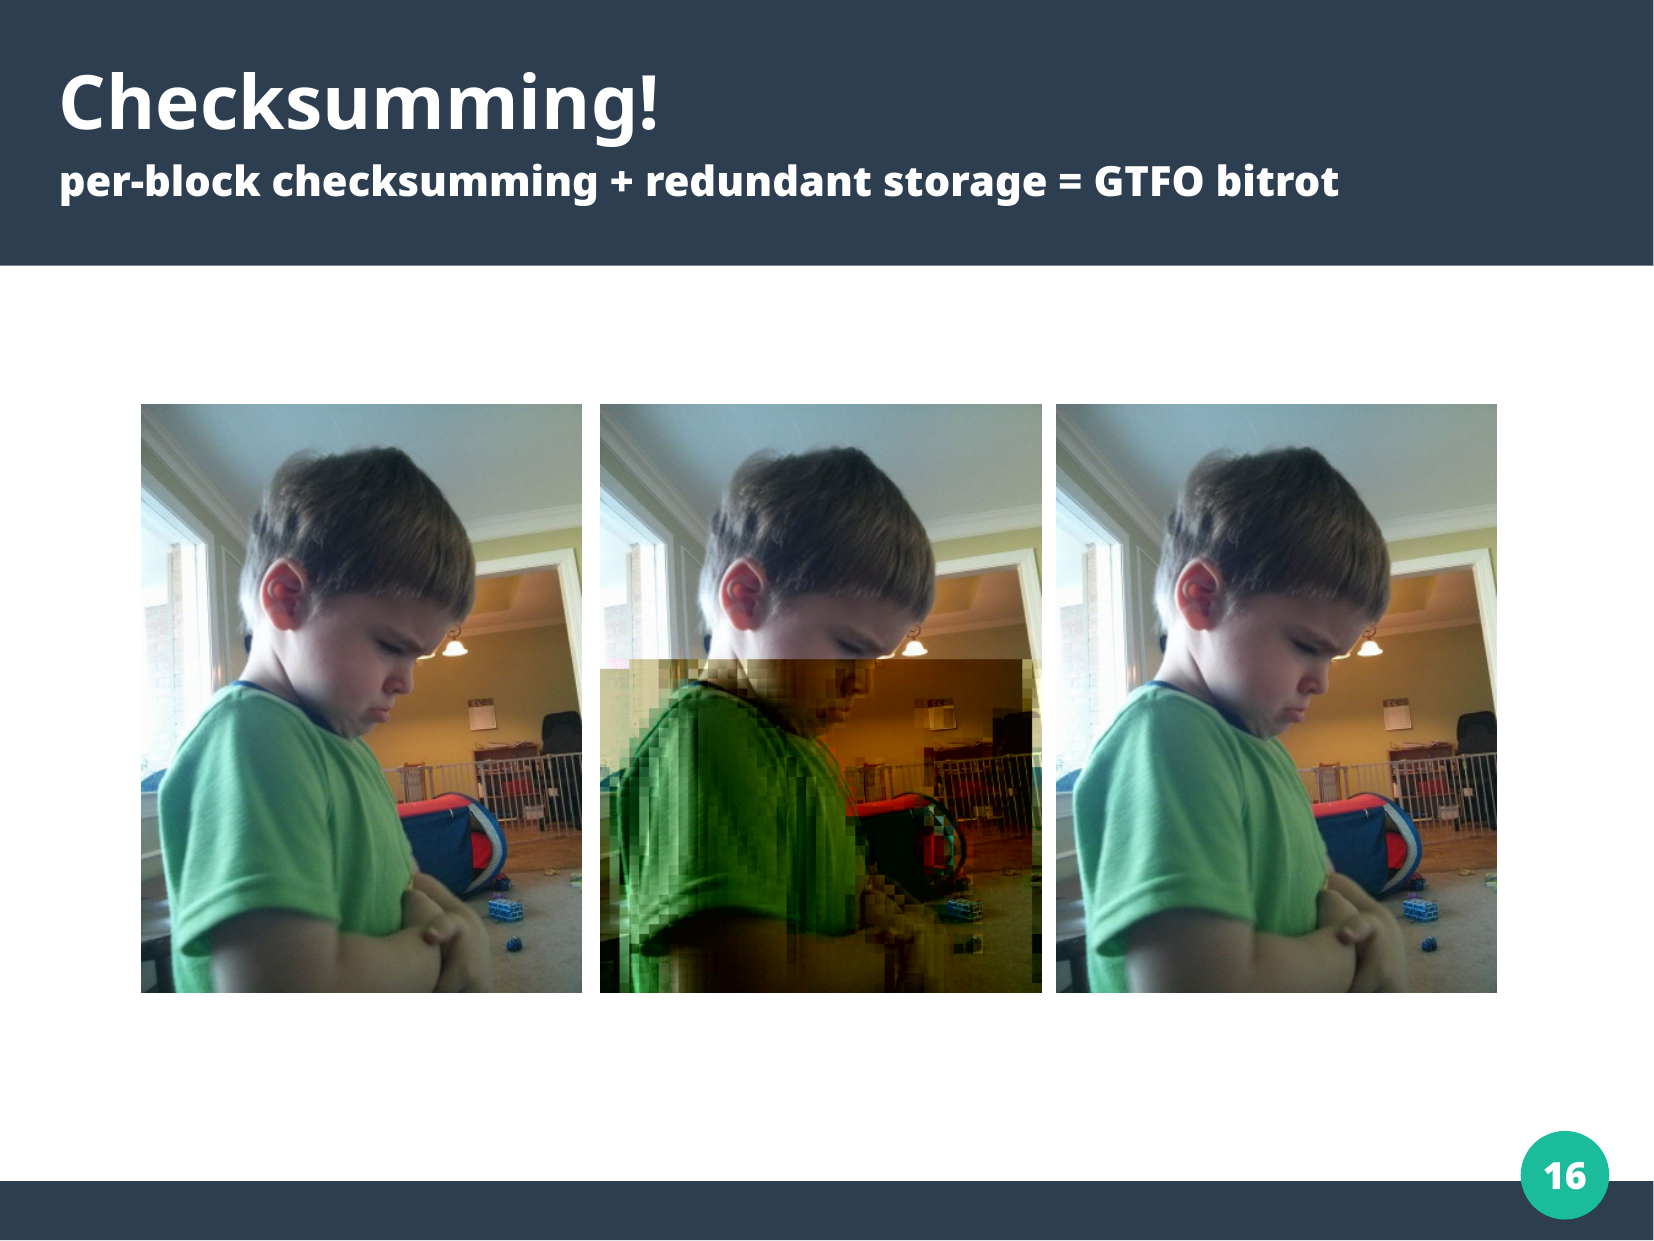

# Checksumming! per-block checksumming + redundant storage = GTFO bitrot
16